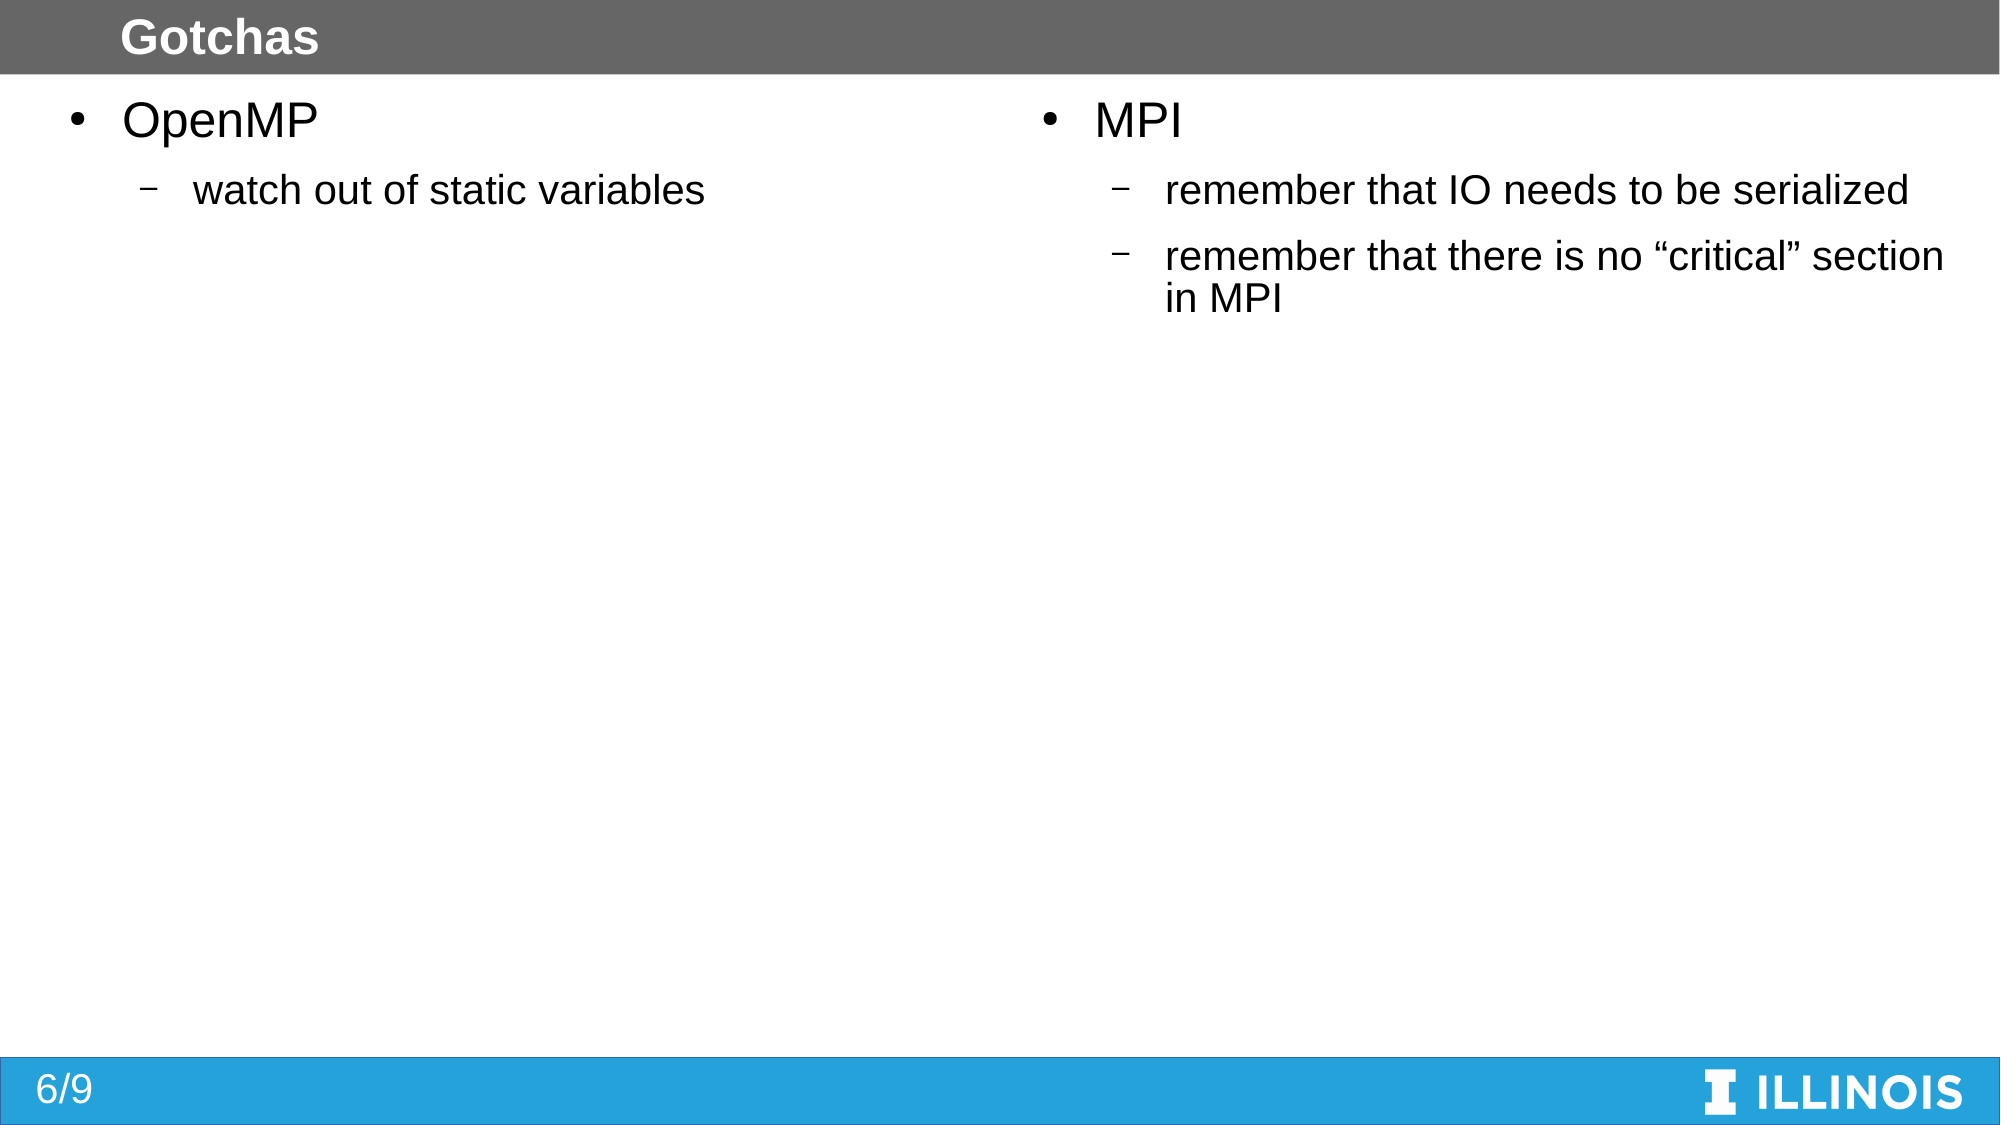

# Gotchas
OpenMP
watch out of static variables
MPI
remember that IO needs to be serialized
remember that there is no “critical” section in MPI